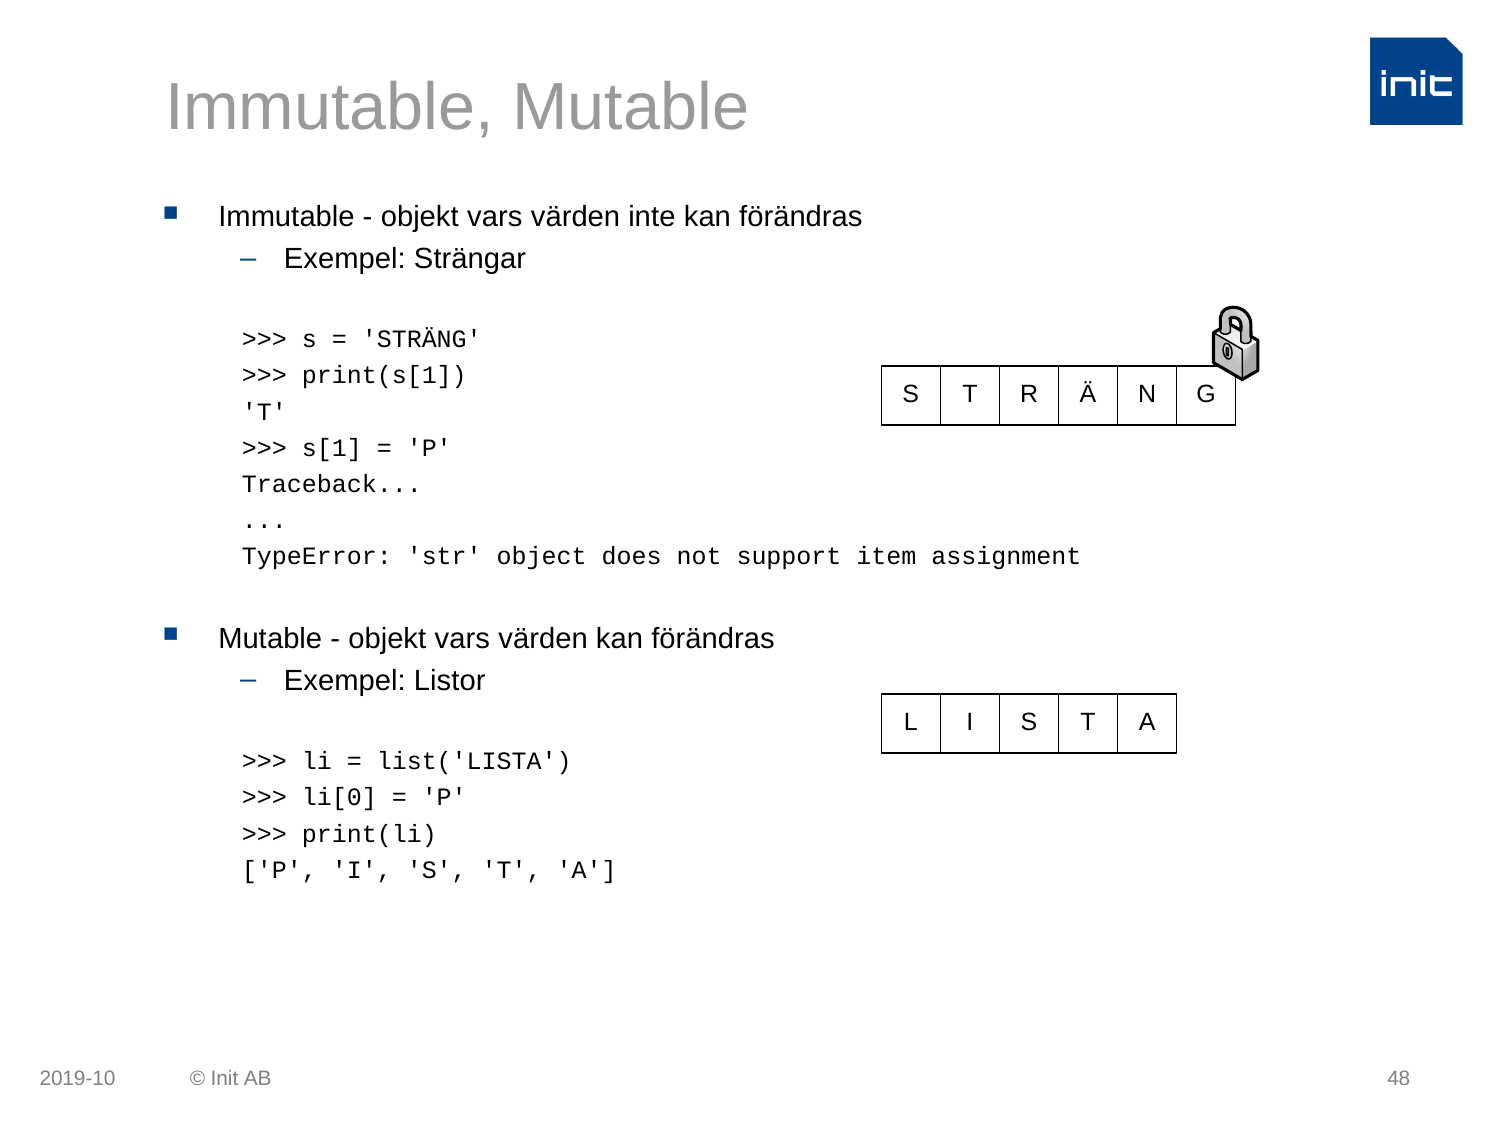

Immutable, Mutable
Immutable - objekt vars värden inte kan förändras
Exempel: Strängar
>>> s = 'STRÄNG'
>>> print(s[1])
'T'
>>> s[1] = 'P'
Traceback...
...
TypeError: 'str' object does not support item assignment
Mutable - objekt vars värden kan förändras
Exempel: Listor
>>> li = list('LISTA')
>>> li[0] = 'P'
>>> print(li)
['P', 'I', 'S', 'T', 'A']
2019-10
© Init AB